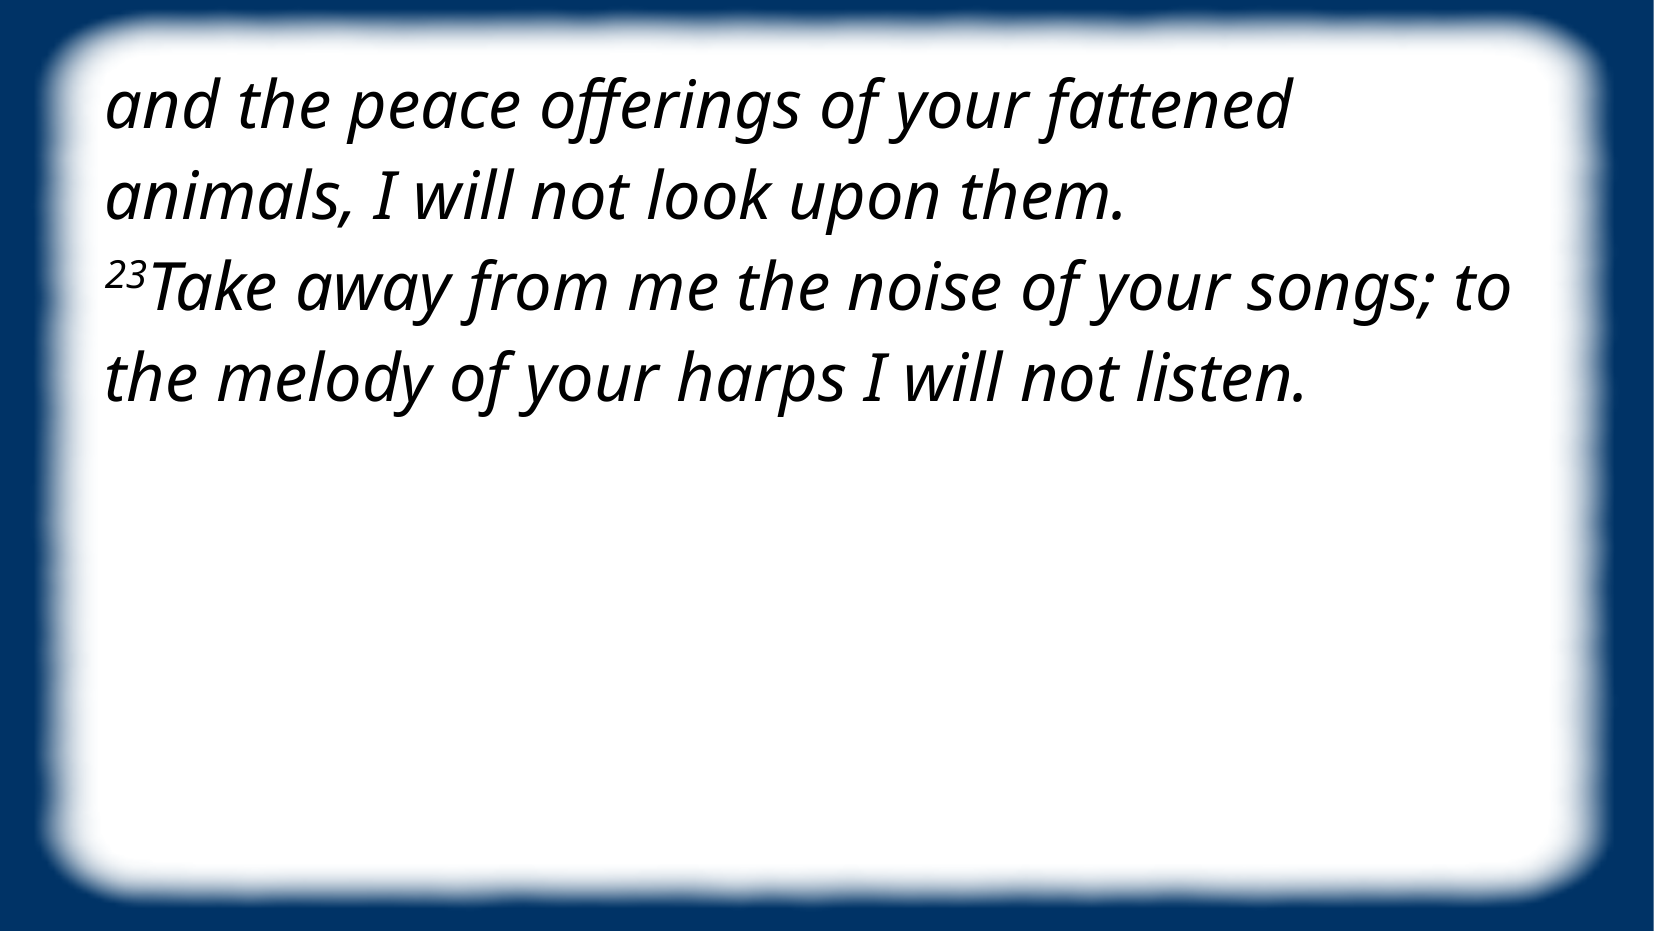

and the peace offerings of your fattened animals, I will not look upon them.
23Take away from me the noise of your songs; to the melody of your harps I will not listen.